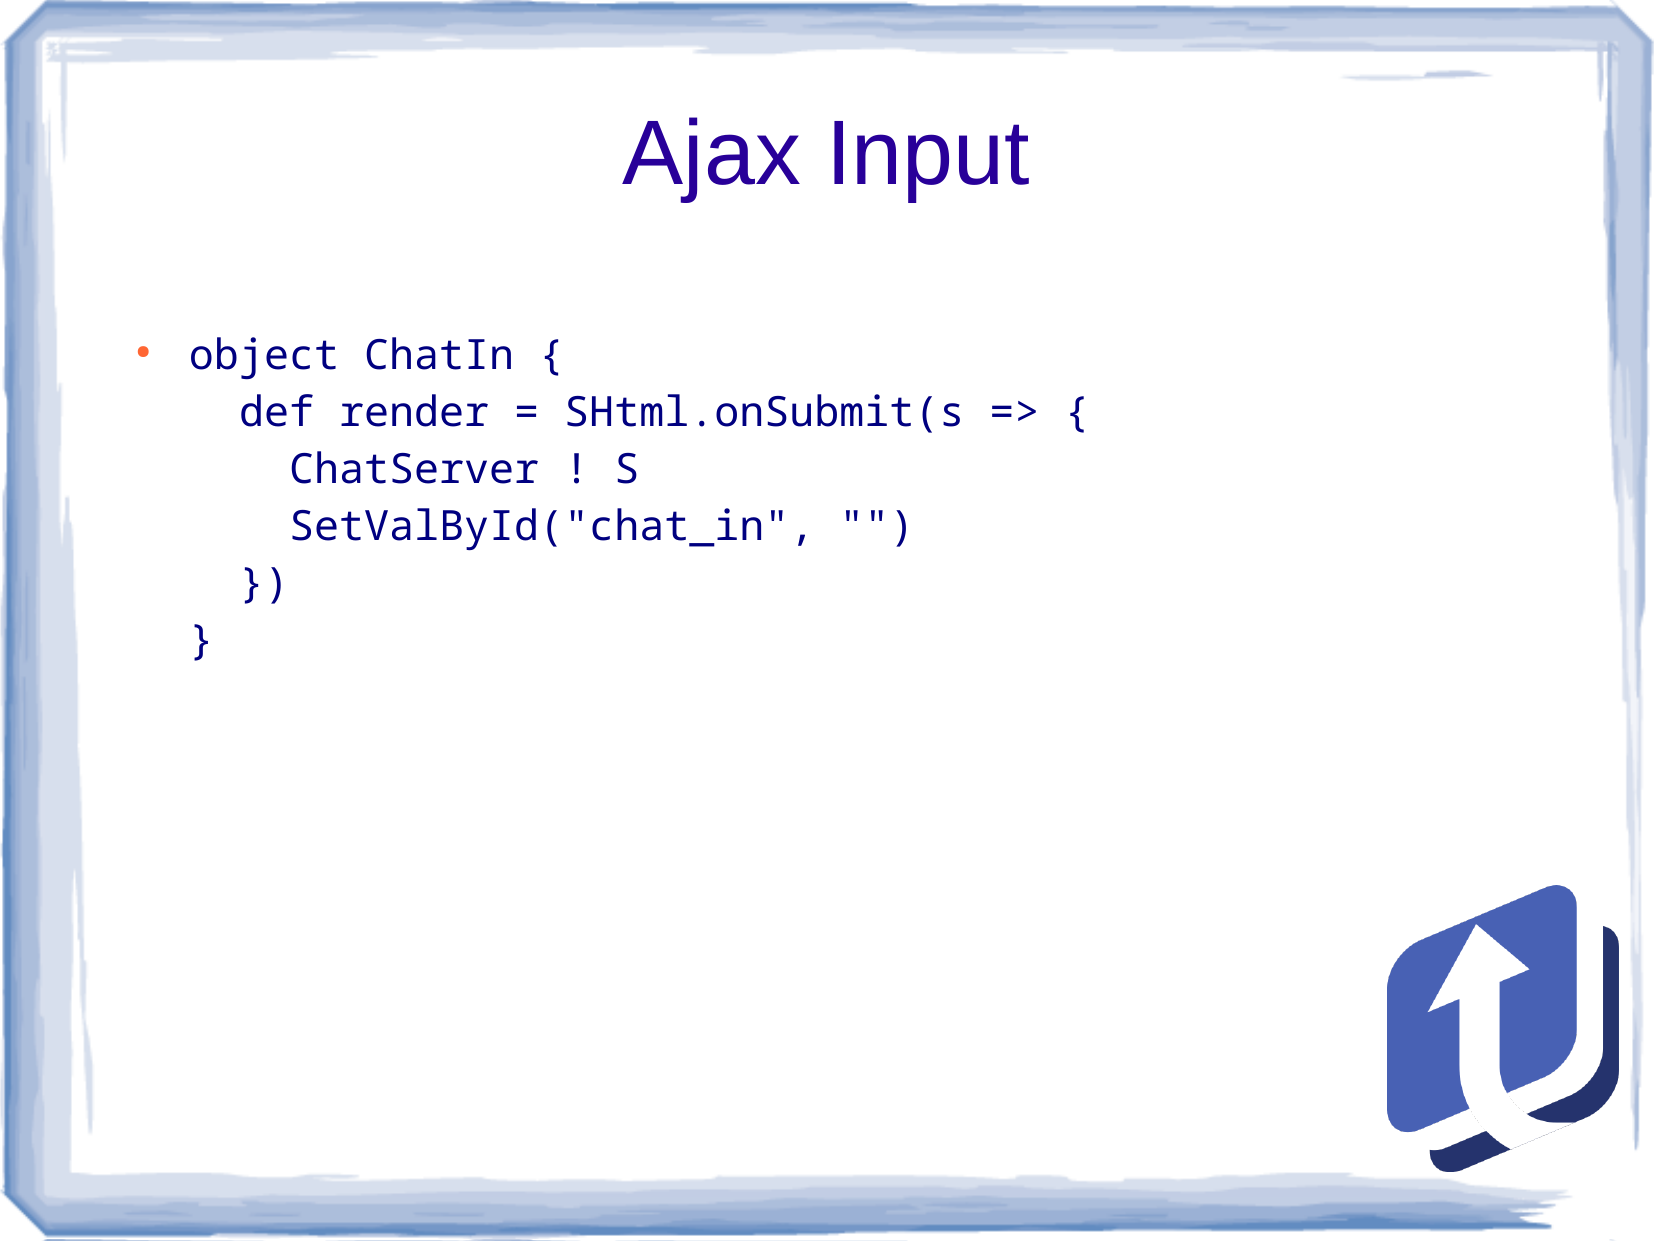

# Ajax Input
object ChatIn {
 def render = SHtml.onSubmit(s => {
 ChatServer ! S
 SetValById("chat_in", "")
 })
}